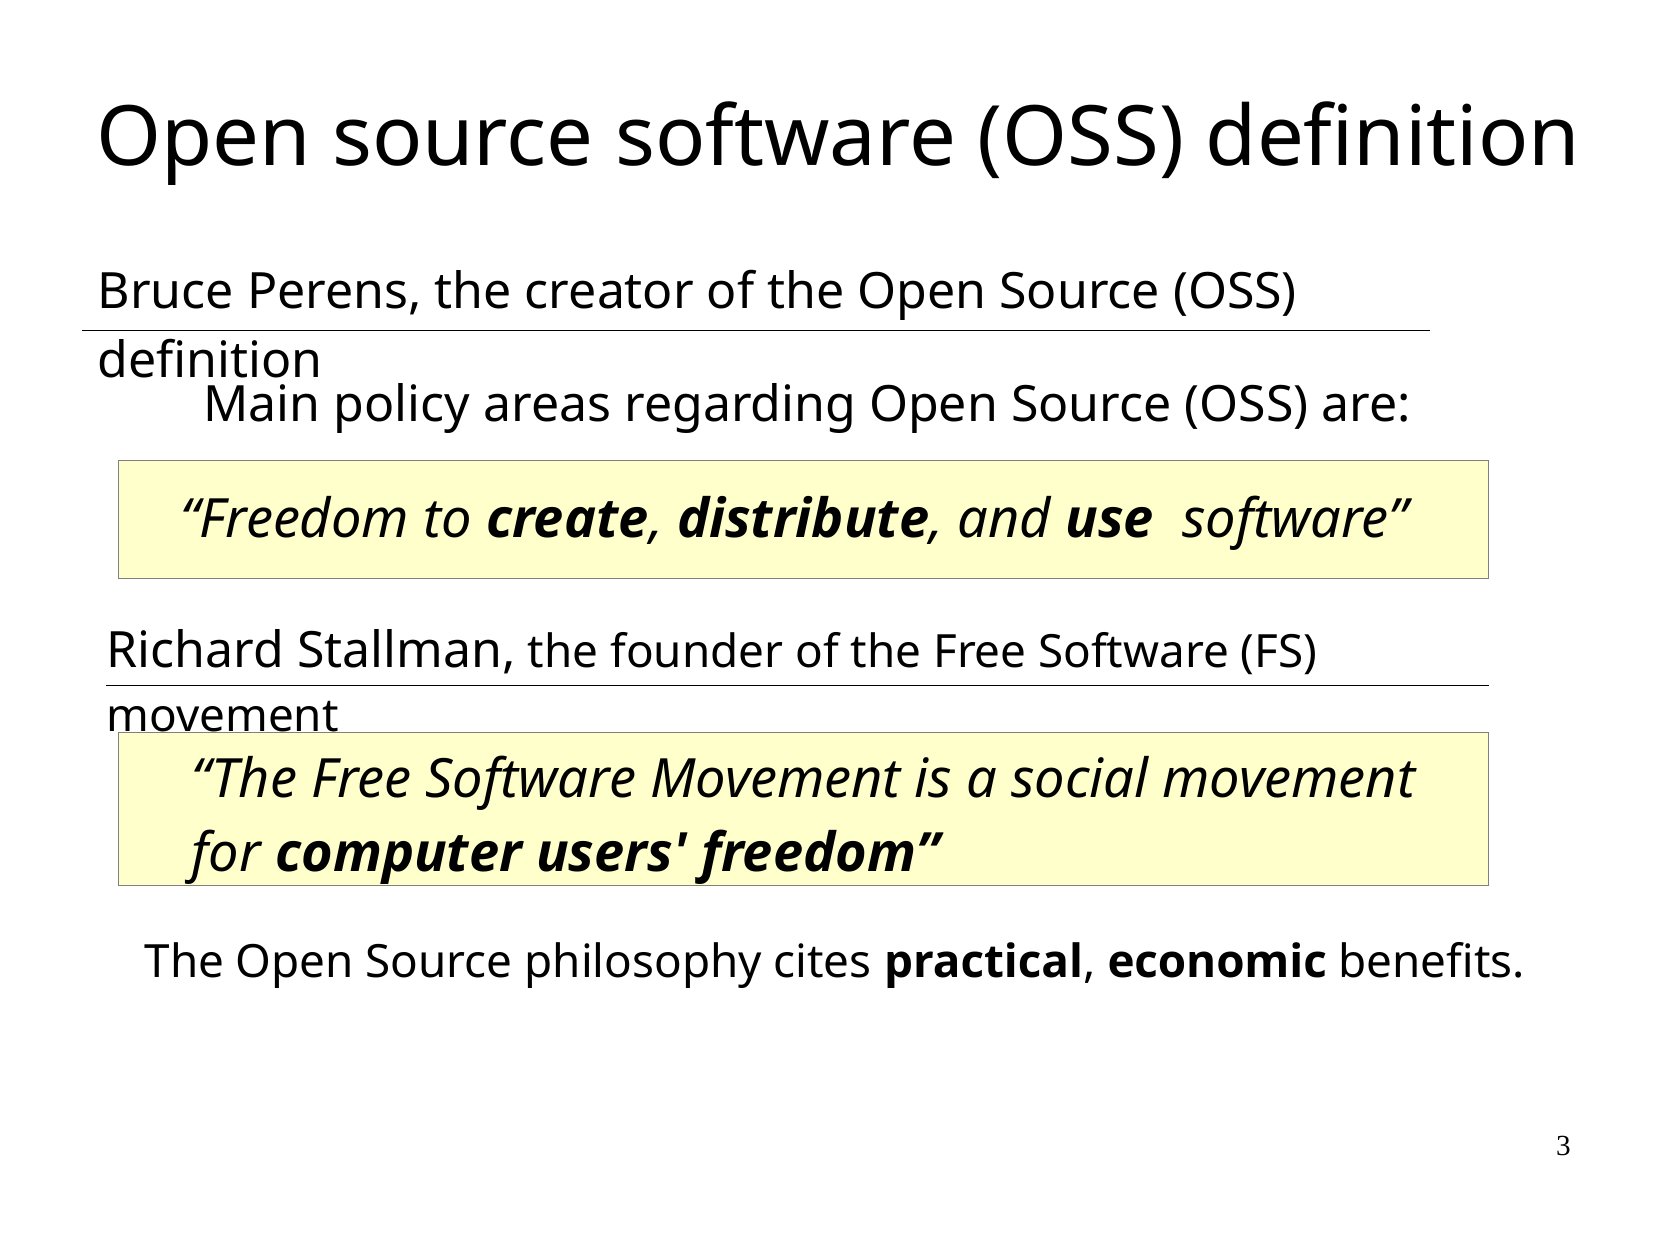

# Open source software (OSS) definition
Bruce Perens, the creator of the Open Source (OSS) definition
Main policy areas regarding Open Source (OSS) are:
“Freedom to create, distribute, and use software”
Richard Stallman, the founder of the Free Software (FS) movement
“The Free Software Movement is a social movement
for computer users' freedom”
The Open Source philosophy cites practical, economic benefits.
3